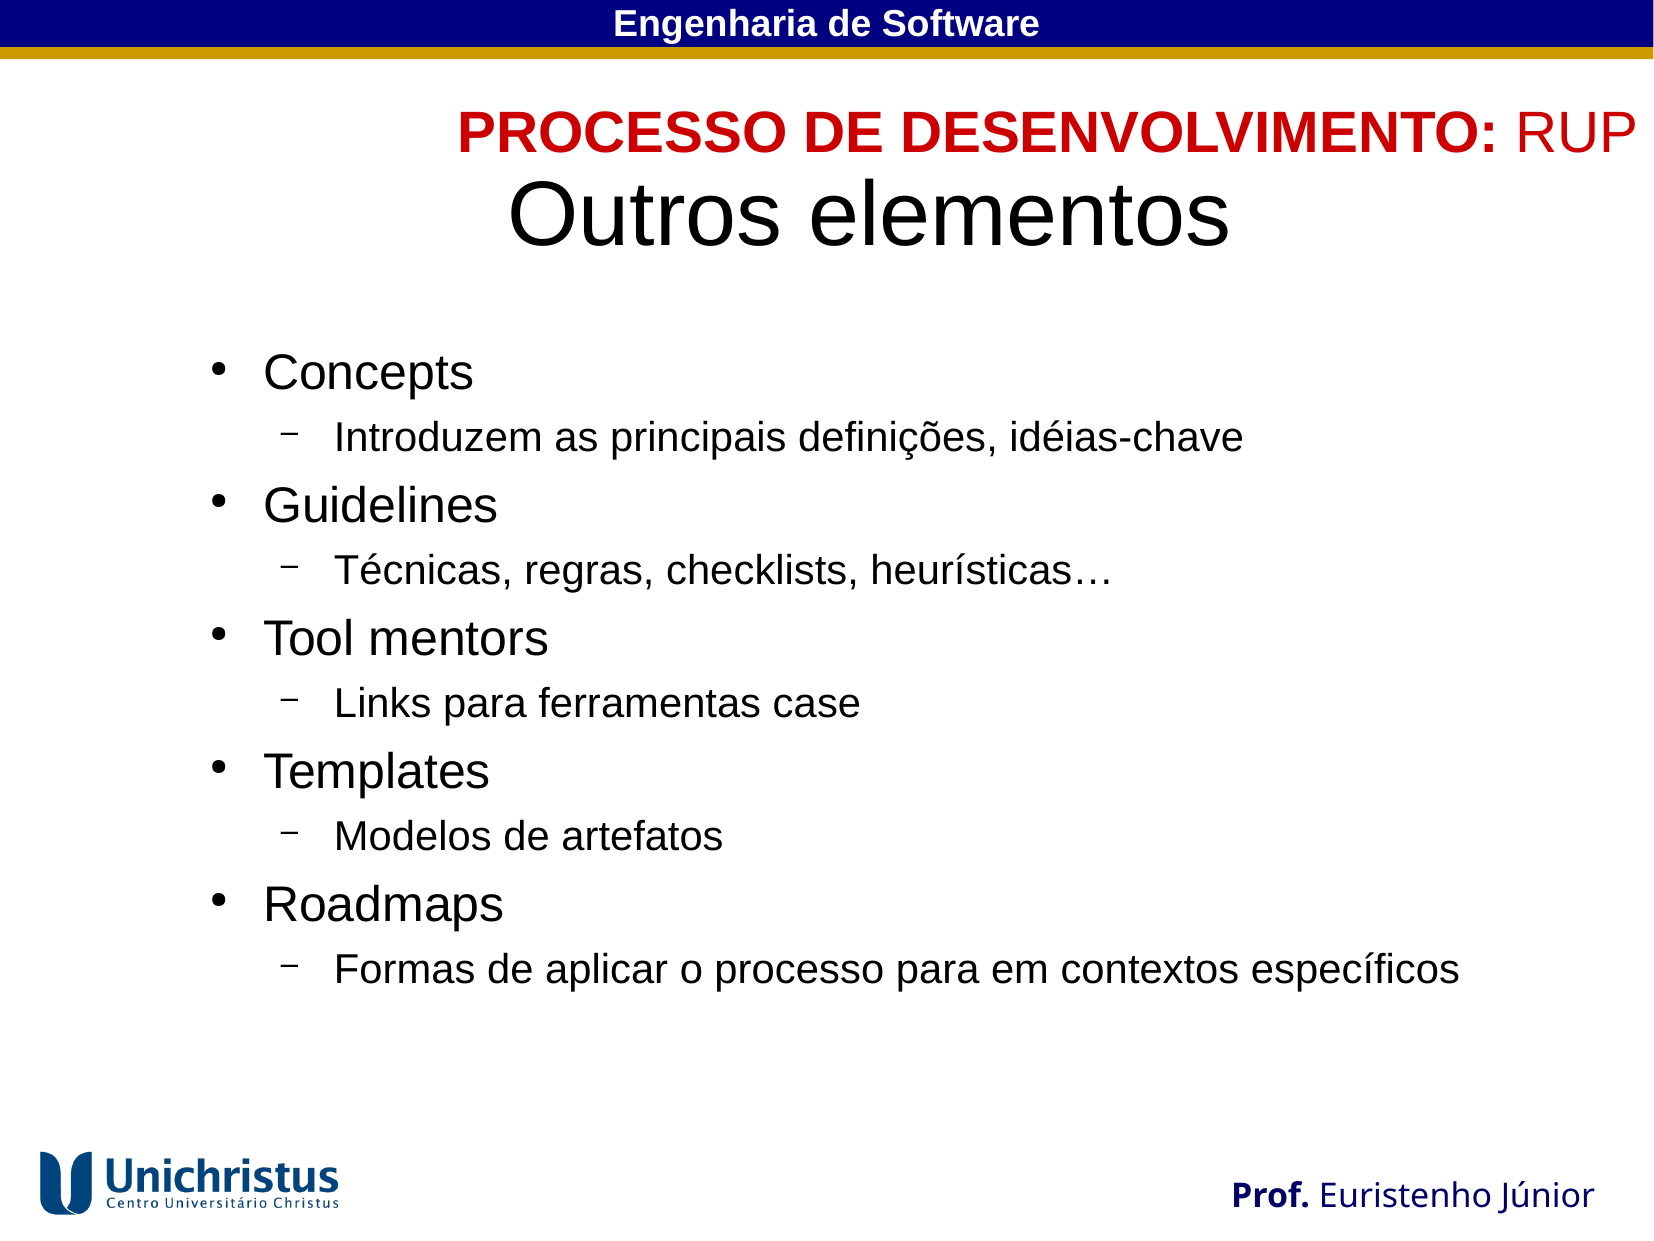

Engenharia de Software
PROCESSO DE DESENVOLVIMENTO: RUP
# Outros elementos
Concepts
Introduzem as principais definições, idéias-chave
Guidelines
Técnicas, regras, checklists, heurísticas…
Tool mentors
Links para ferramentas case
Templates
Modelos de artefatos
Roadmaps
Formas de aplicar o processo para em contextos específicos
Prof. Euristenho Júnior